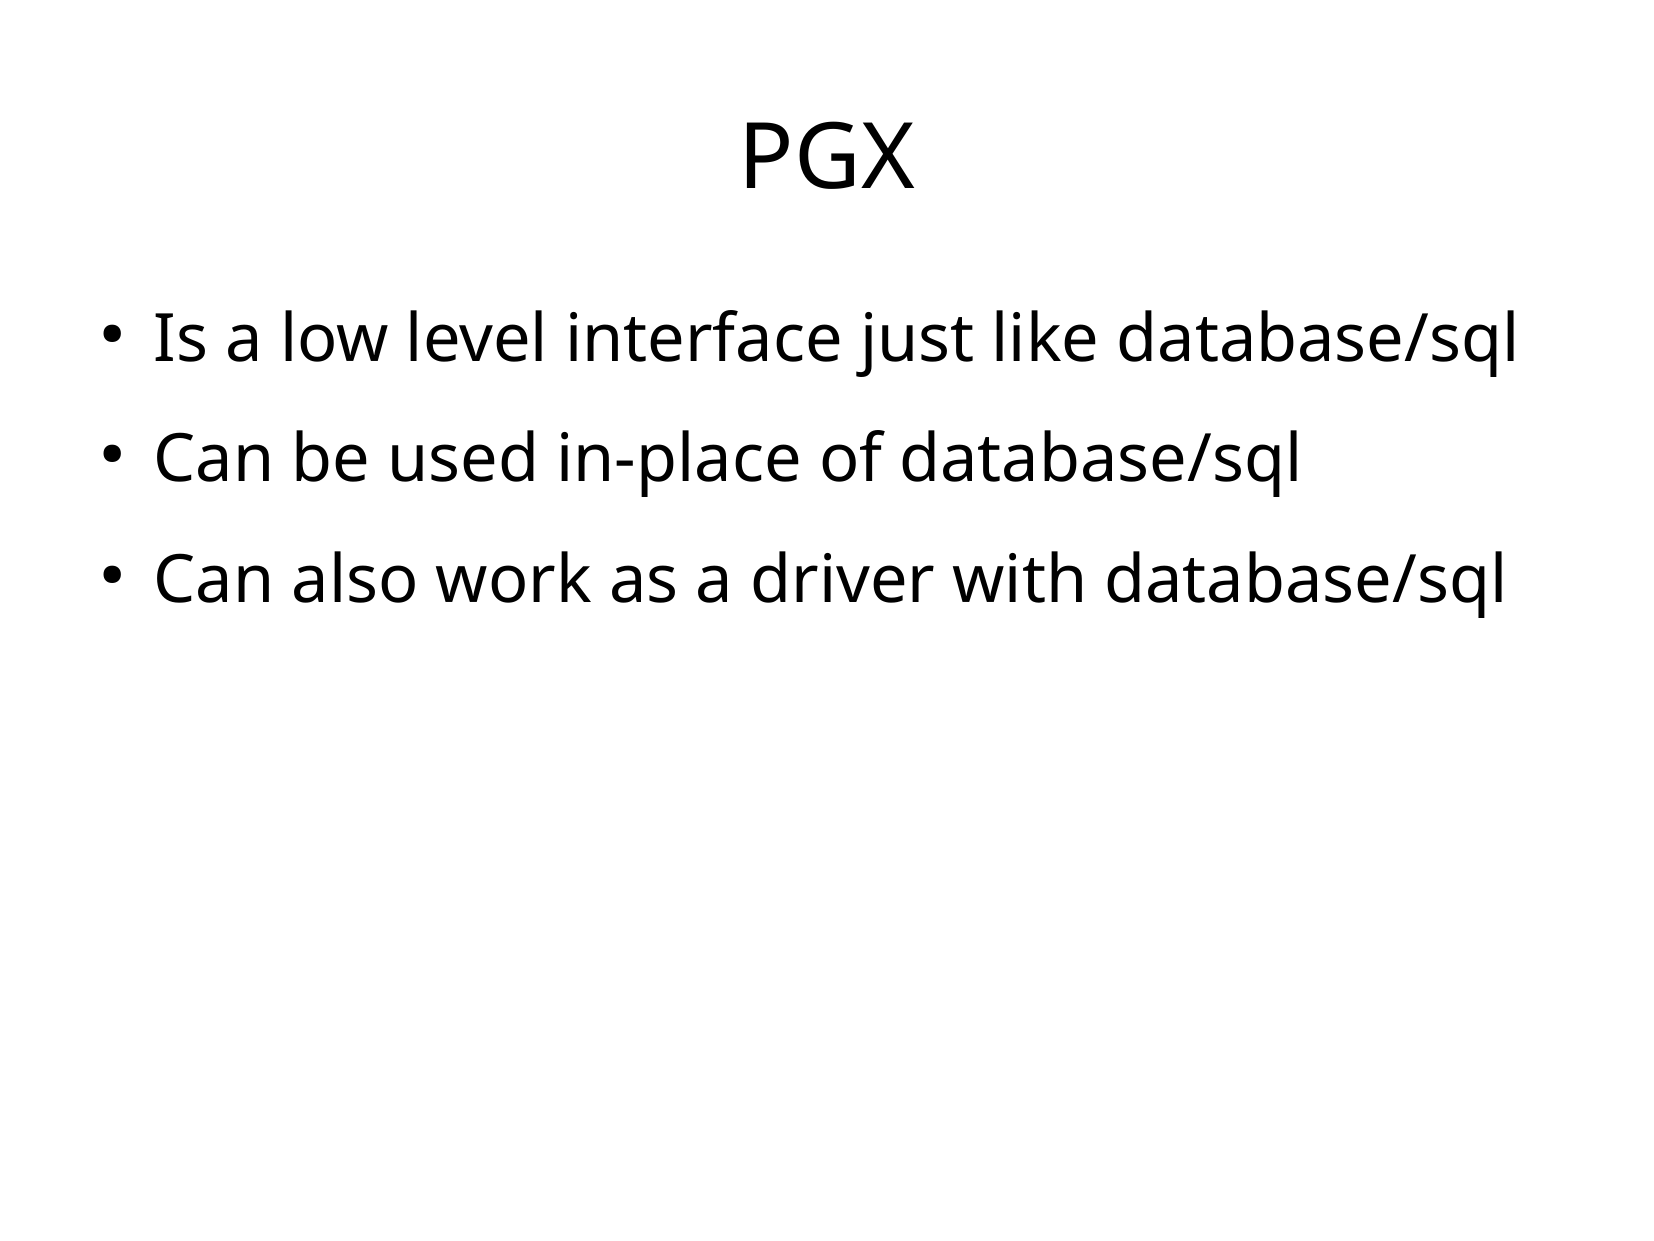

# PGX
Is a low level interface just like database/sql
Can be used in-place of database/sql
Can also work as a driver with database/sql